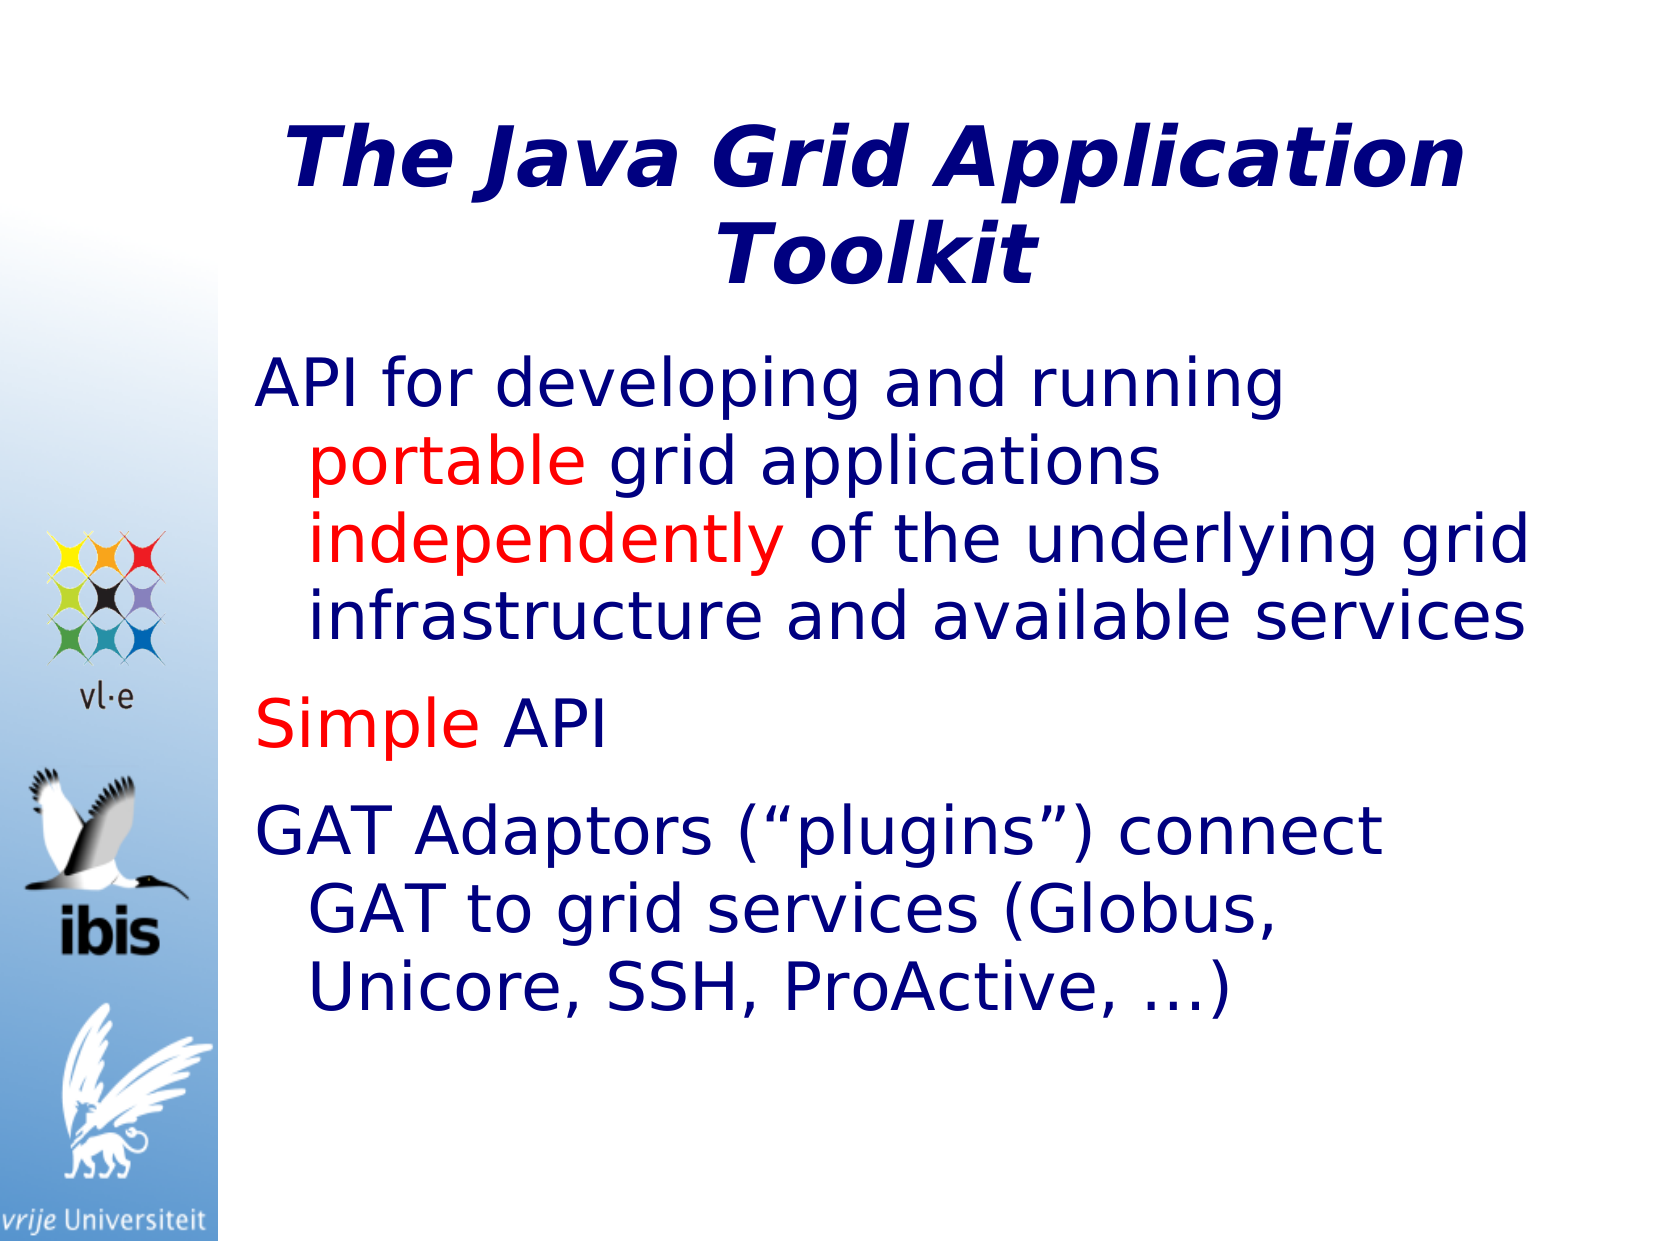

# The Java Grid Application Toolkit
API for developing and running portable grid applications independently of the underlying grid infrastructure and available services
Simple API
GAT Adaptors (“plugins”) connect GAT to grid services (Globus, Unicore, SSH, ProActive, …)